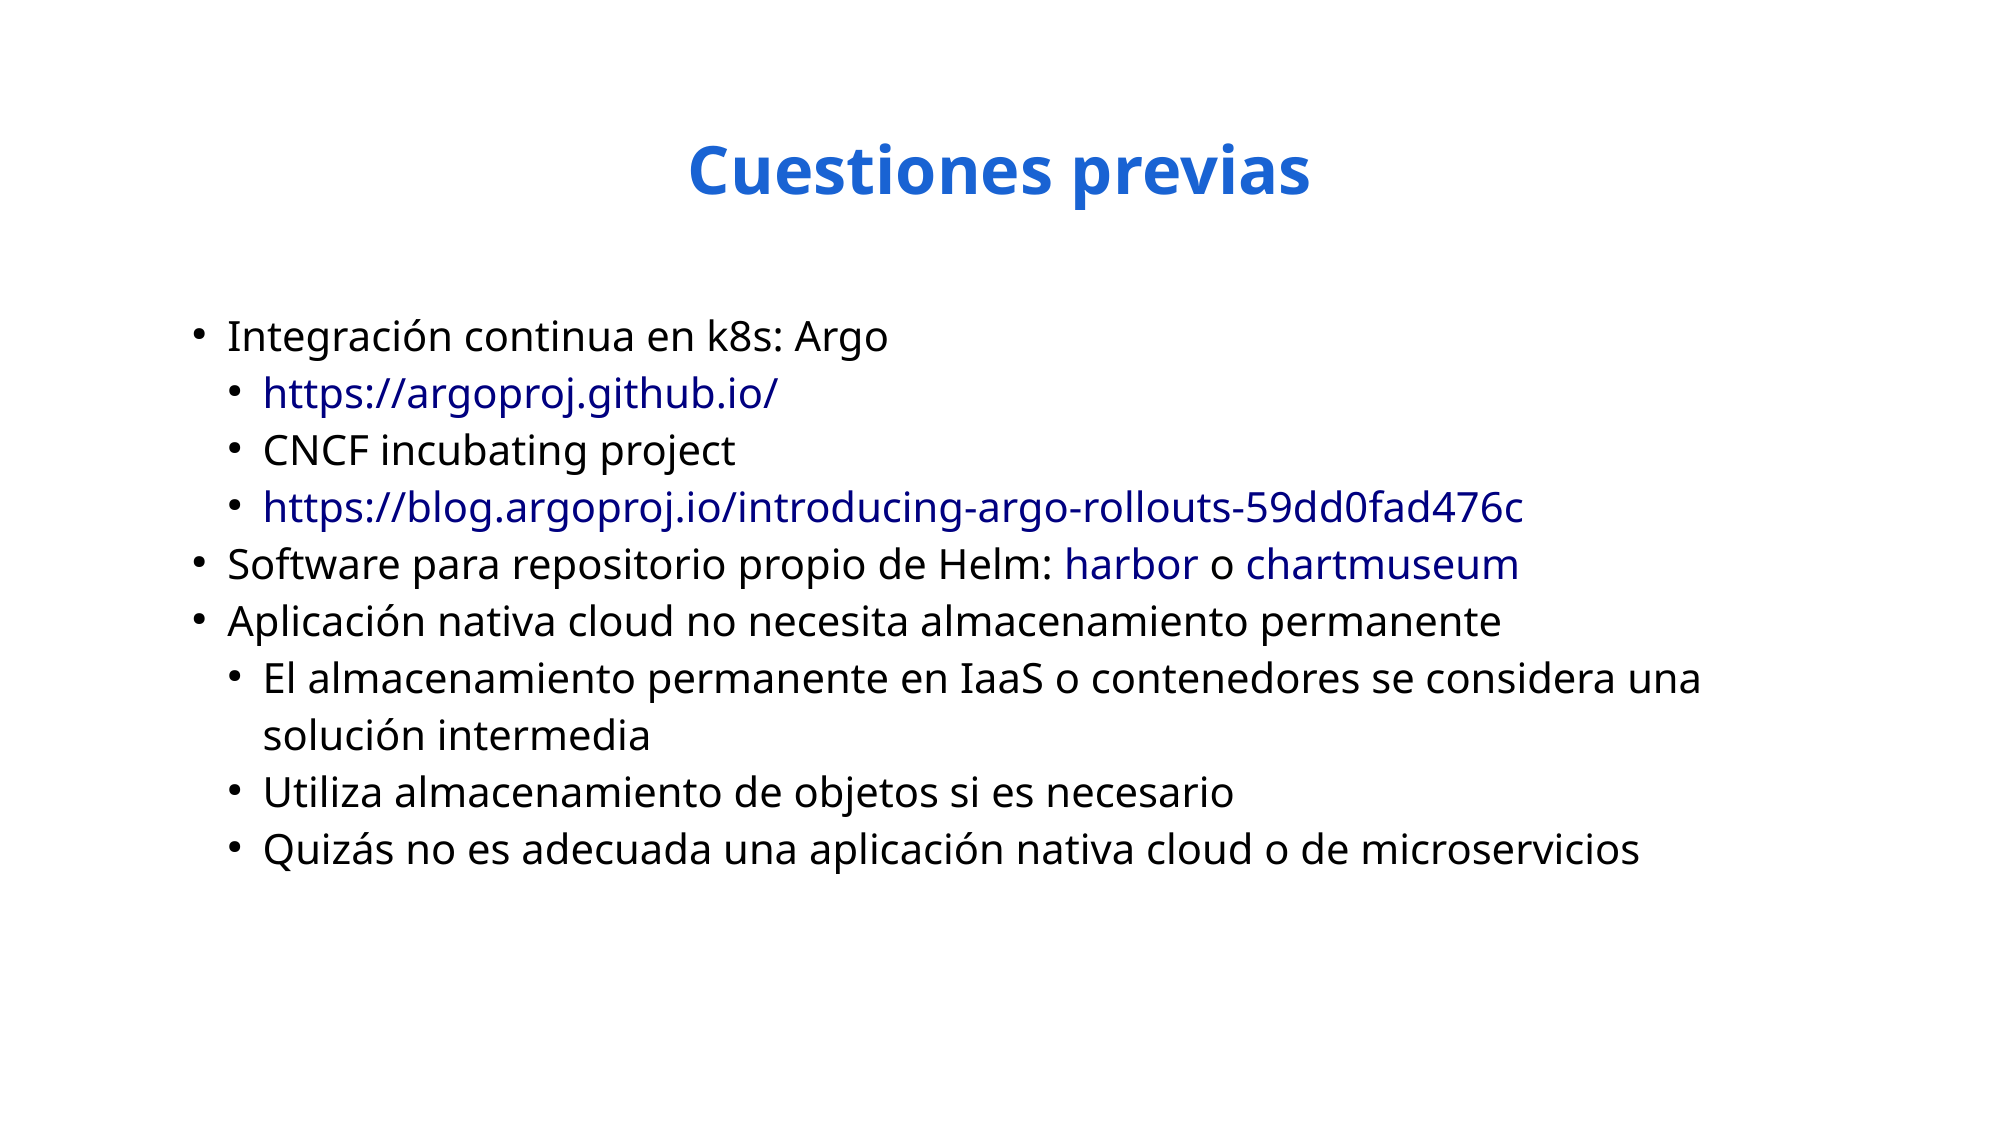

Cuestiones previas
Integración continua en k8s: Argo
https://argoproj.github.io/
CNCF incubating project
https://blog.argoproj.io/introducing-argo-rollouts-59dd0fad476c
Software para repositorio propio de Helm: harbor o chartmuseum
Aplicación nativa cloud no necesita almacenamiento permanente
El almacenamiento permanente en IaaS o contenedores se considera una solución intermedia
Utiliza almacenamiento de objetos si es necesario
Quizás no es adecuada una aplicación nativa cloud o de microservicios